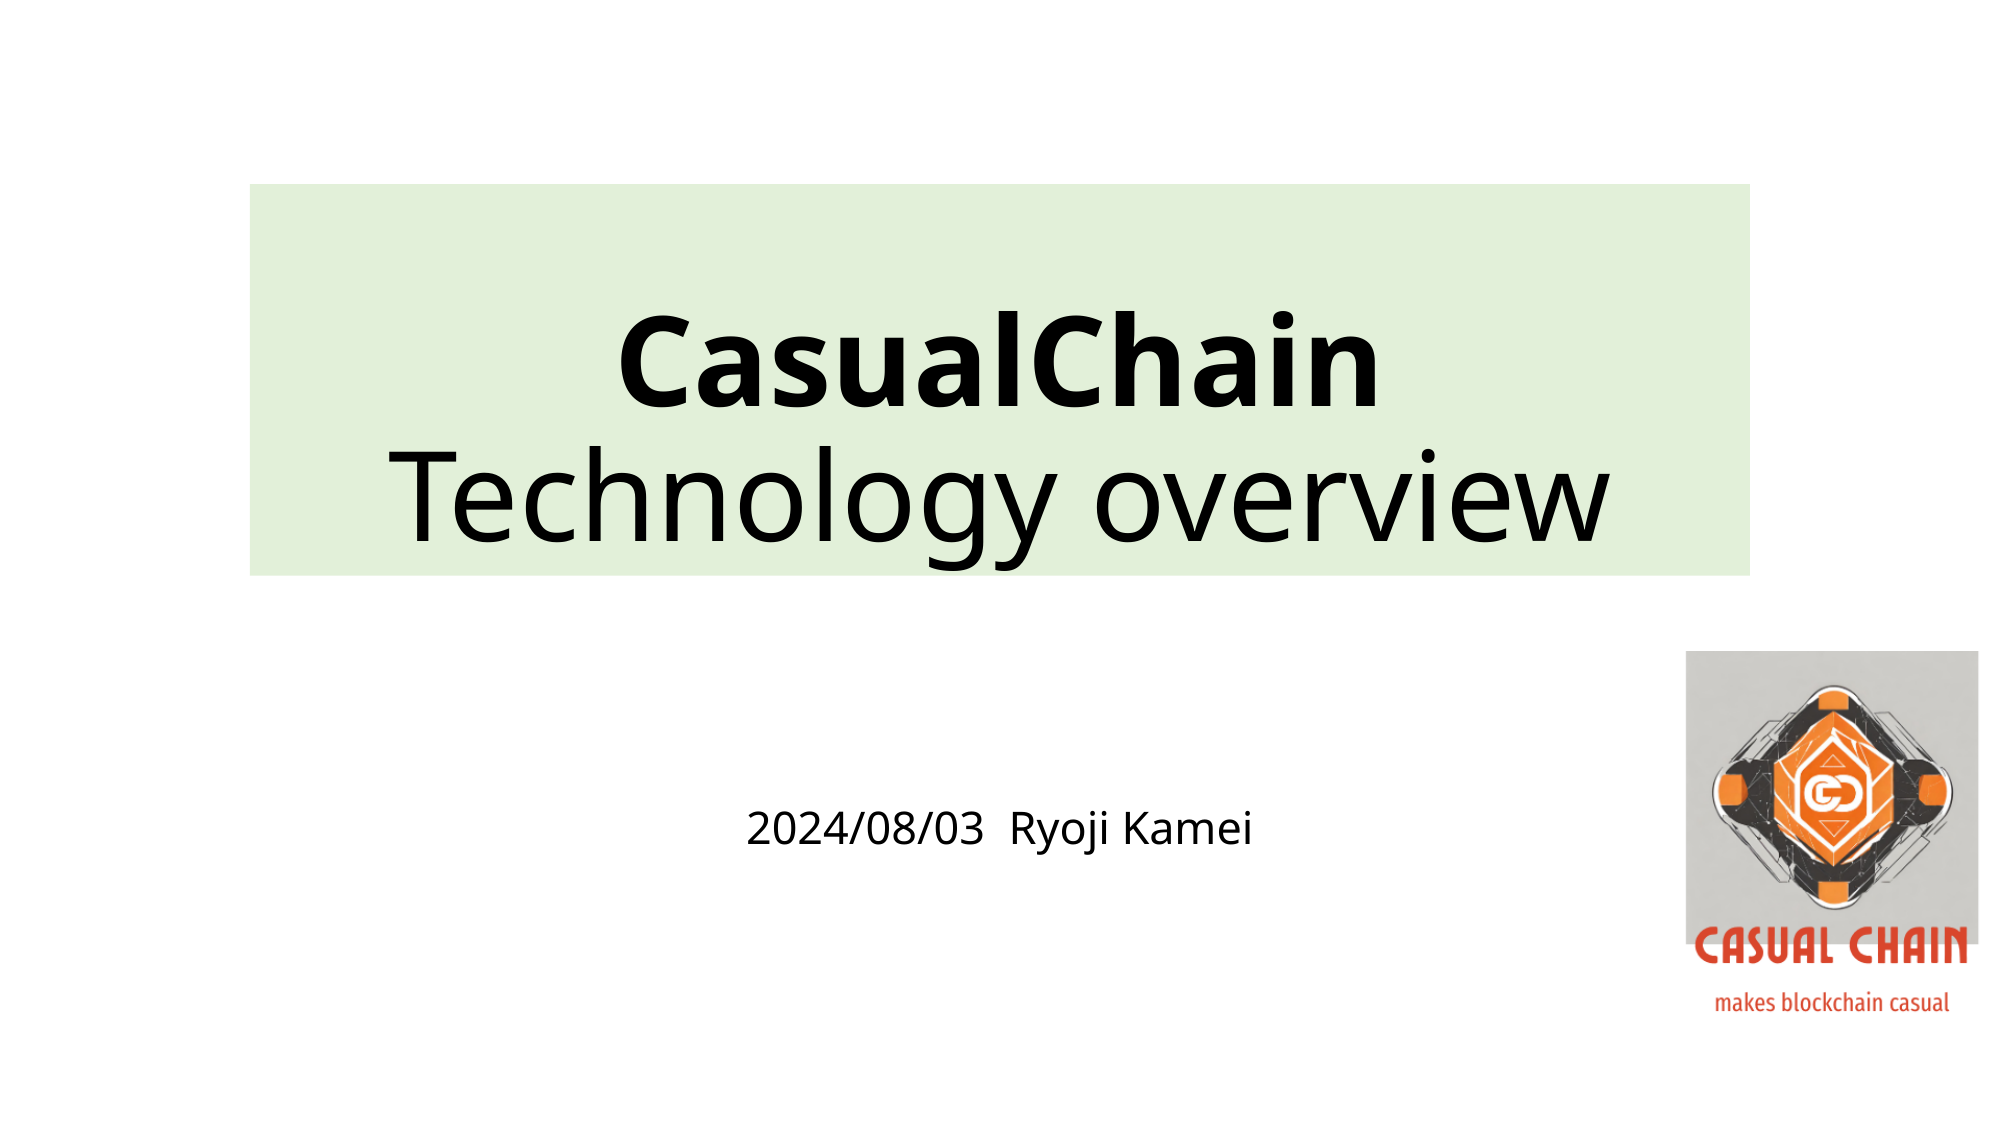

# CasualChain Technology overview
2024/08/03 Ryoji Kamei